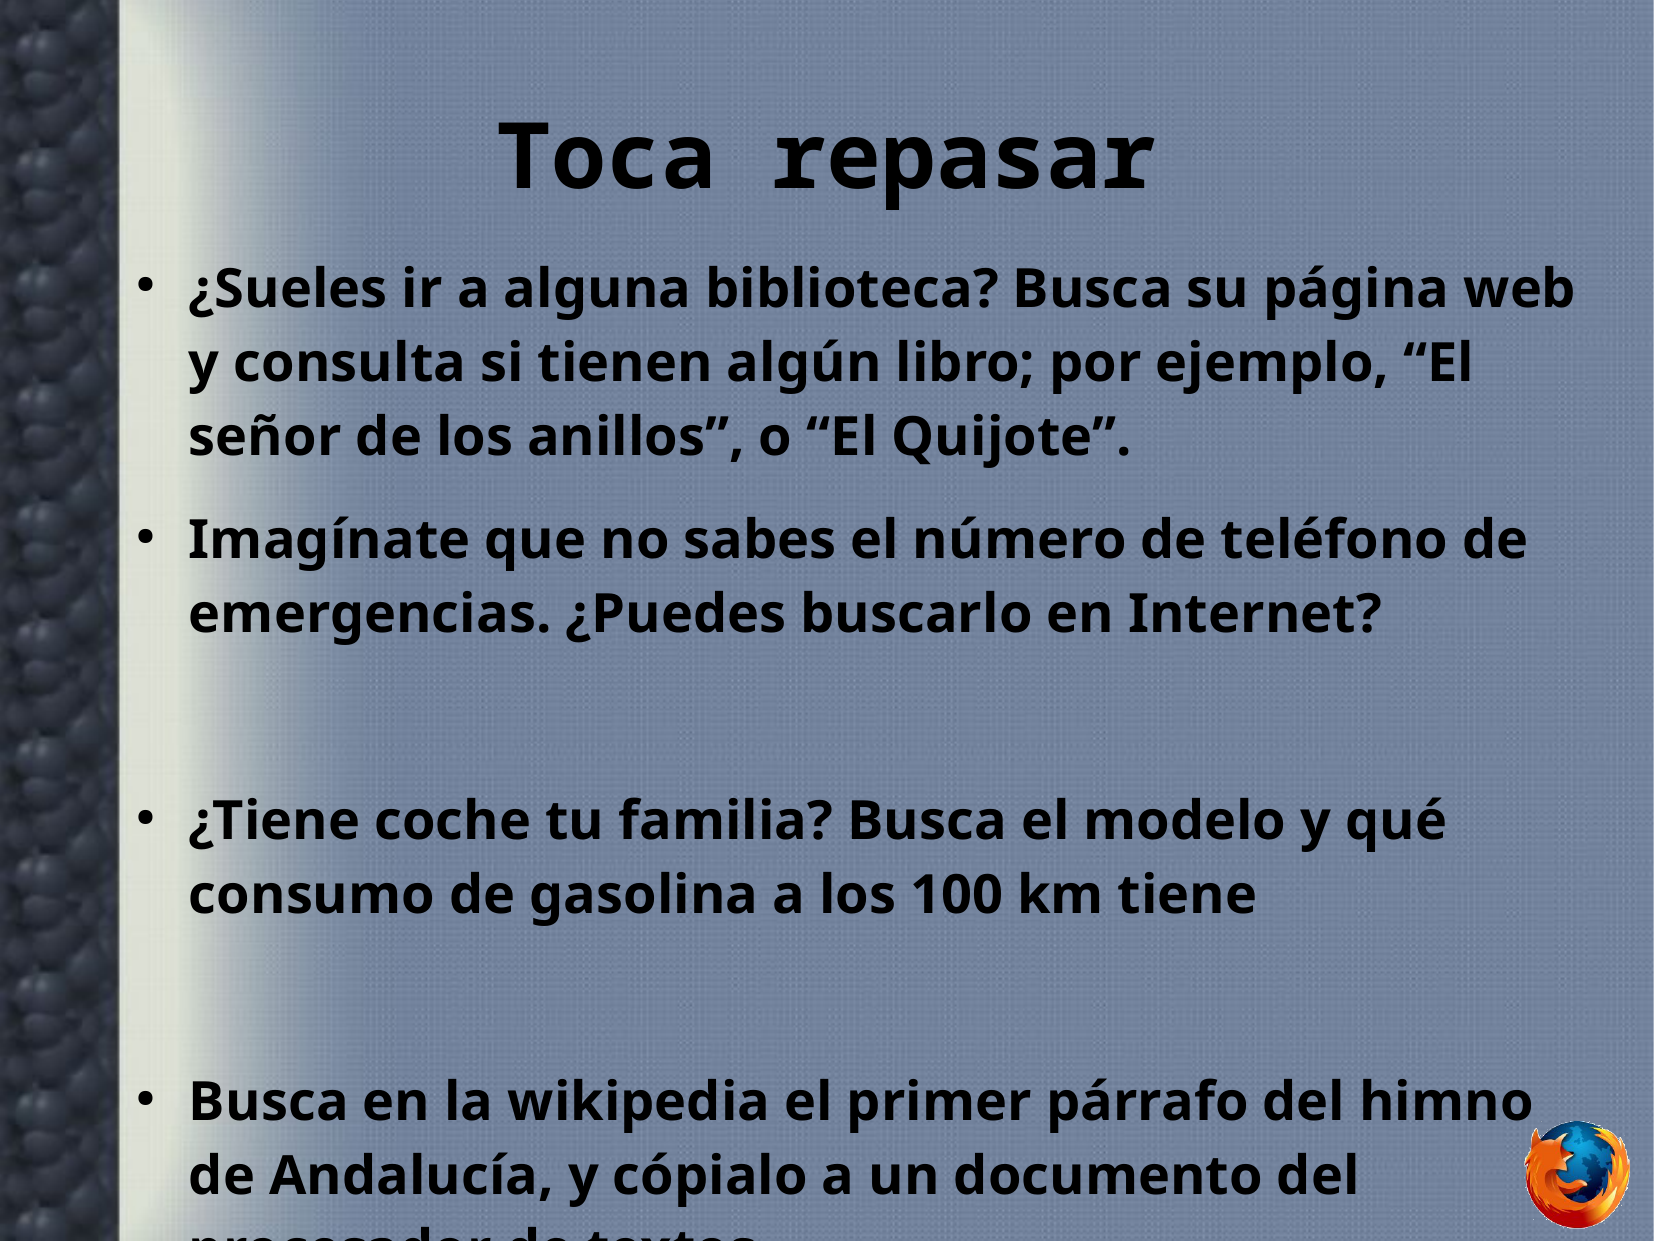

# Toca repasar
¿Sueles ir a alguna biblioteca? Busca su página web y consulta si tienen algún libro; por ejemplo, “El señor de los anillos”, o “El Quijote”.
Imagínate que no sabes el número de teléfono de emergencias. ¿Puedes buscarlo en Internet?
¿Tiene coche tu familia? Busca el modelo y qué consumo de gasolina a los 100 km tiene
Busca en la wikipedia el primer párrafo del himno de Andalucía, y cópialo a un documento del procesador de textos.